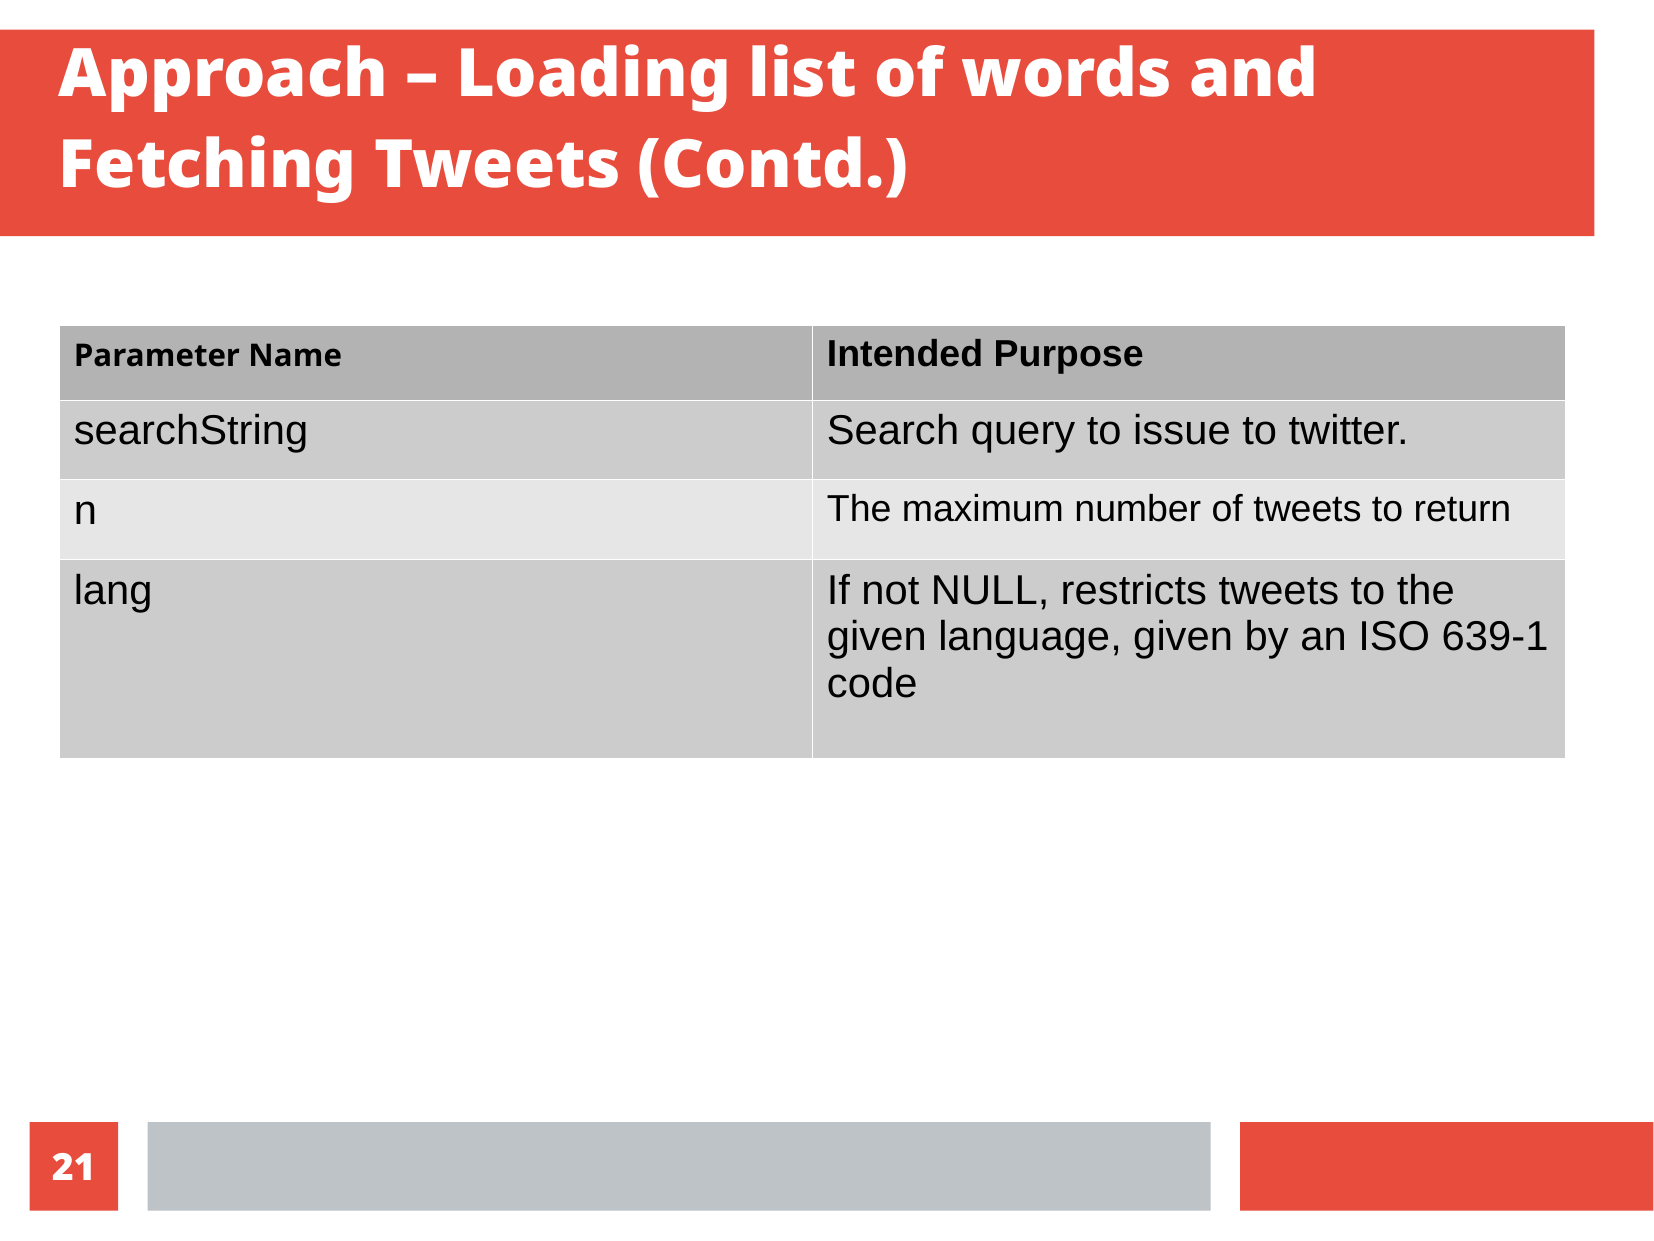

# Approach – Loading list of words and Fetching Tweets (Contd.)
| Parameter Name | Intended Purpose |
| --- | --- |
| searchString | Search query to issue to twitter. |
| n | The maximum number of tweets to return |
| lang | If not NULL, restricts tweets to the given language, given by an ISO 639-1 code |
21